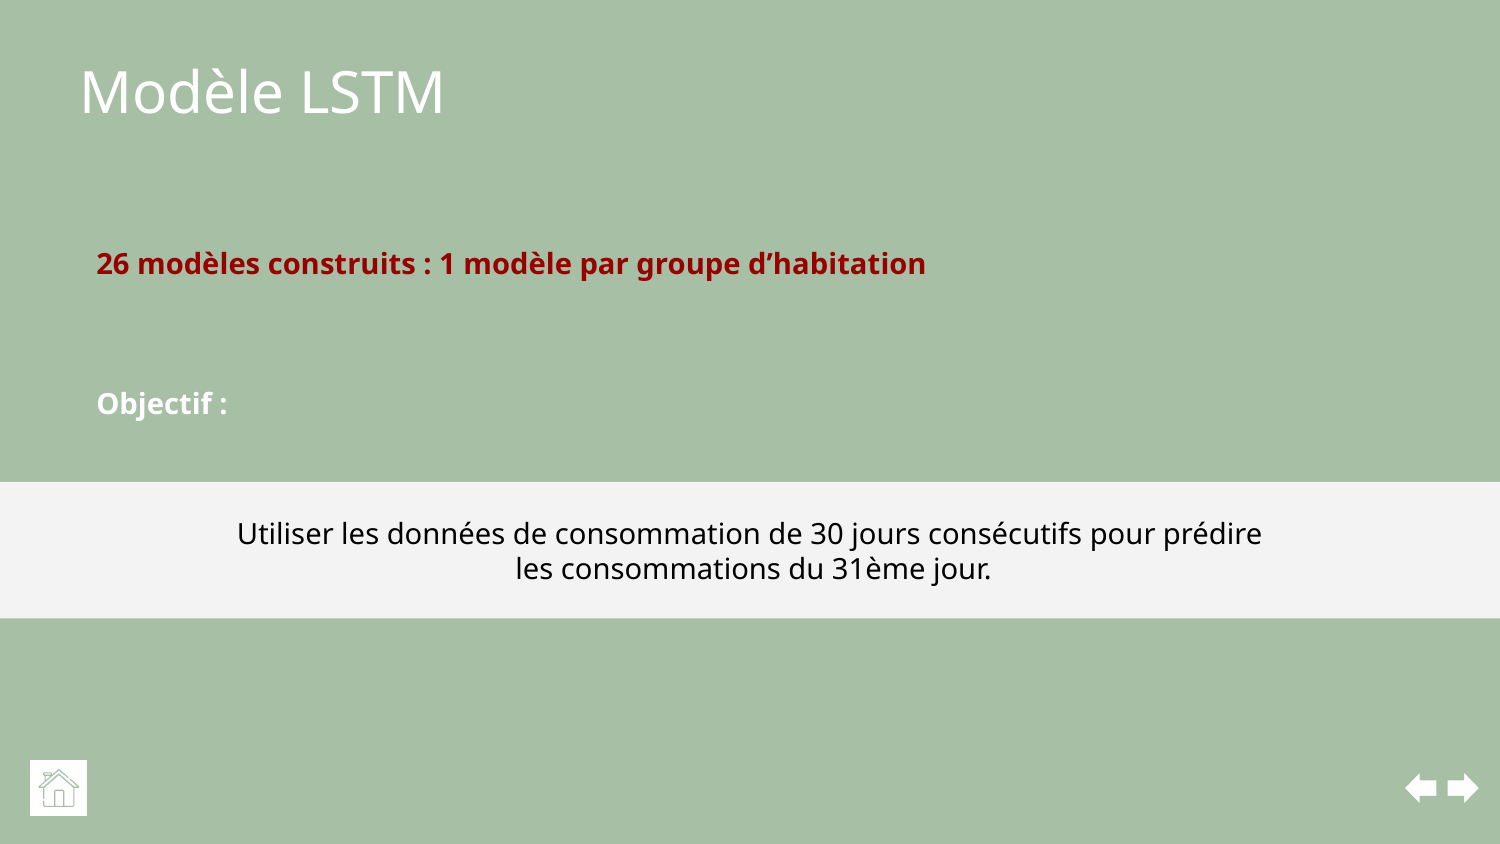

# Modèle LSTM
26 modèles construits : 1 modèle par groupe d’habitation
Objectif :
Utiliser les données de consommation de 30 jours consécutifs pour prédire
 les consommations du 31ème jour.